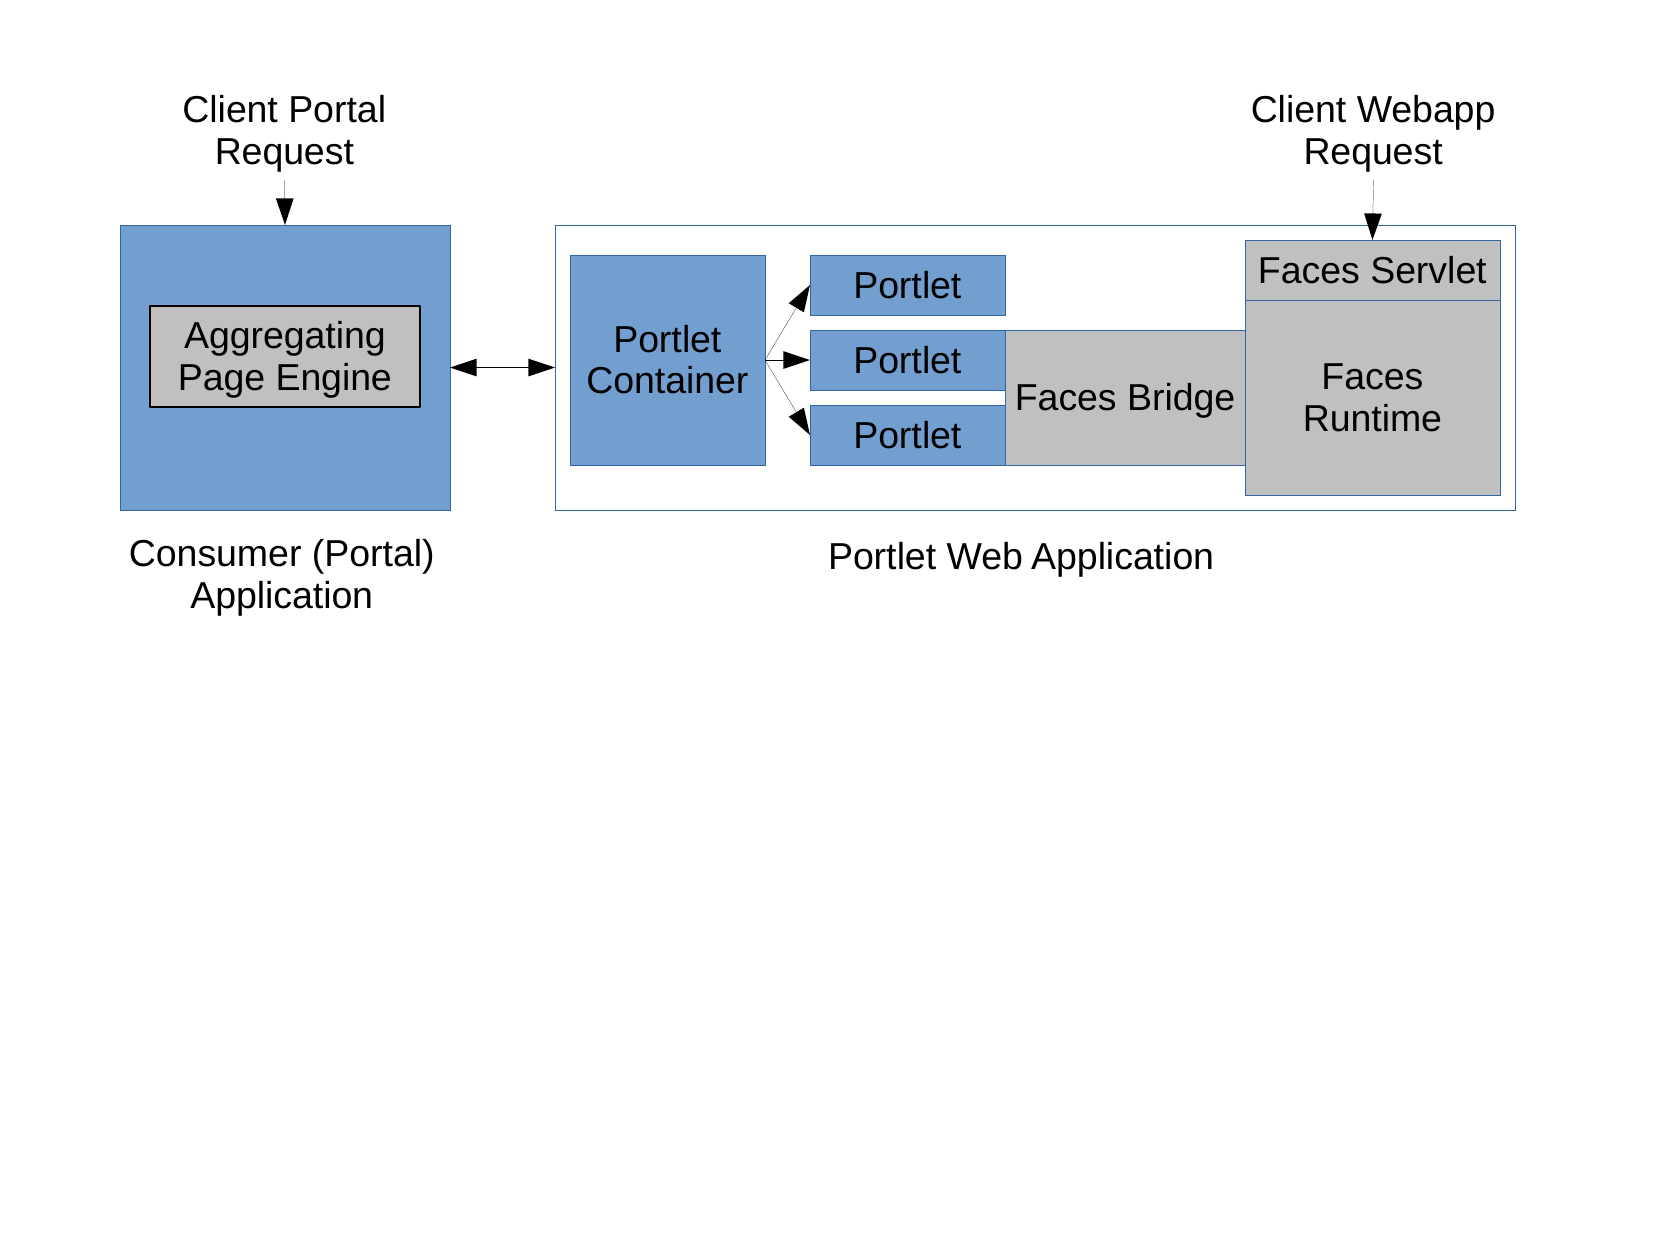

Client Portal
Request
Client Webapp
Request
Faces Servlet
Portlet
Container
Portlet
Faces
Runtime
Aggregating Page Engine
Portlet
Faces Bridge
Portlet
Consumer (Portal)
Application
Portlet Web Application